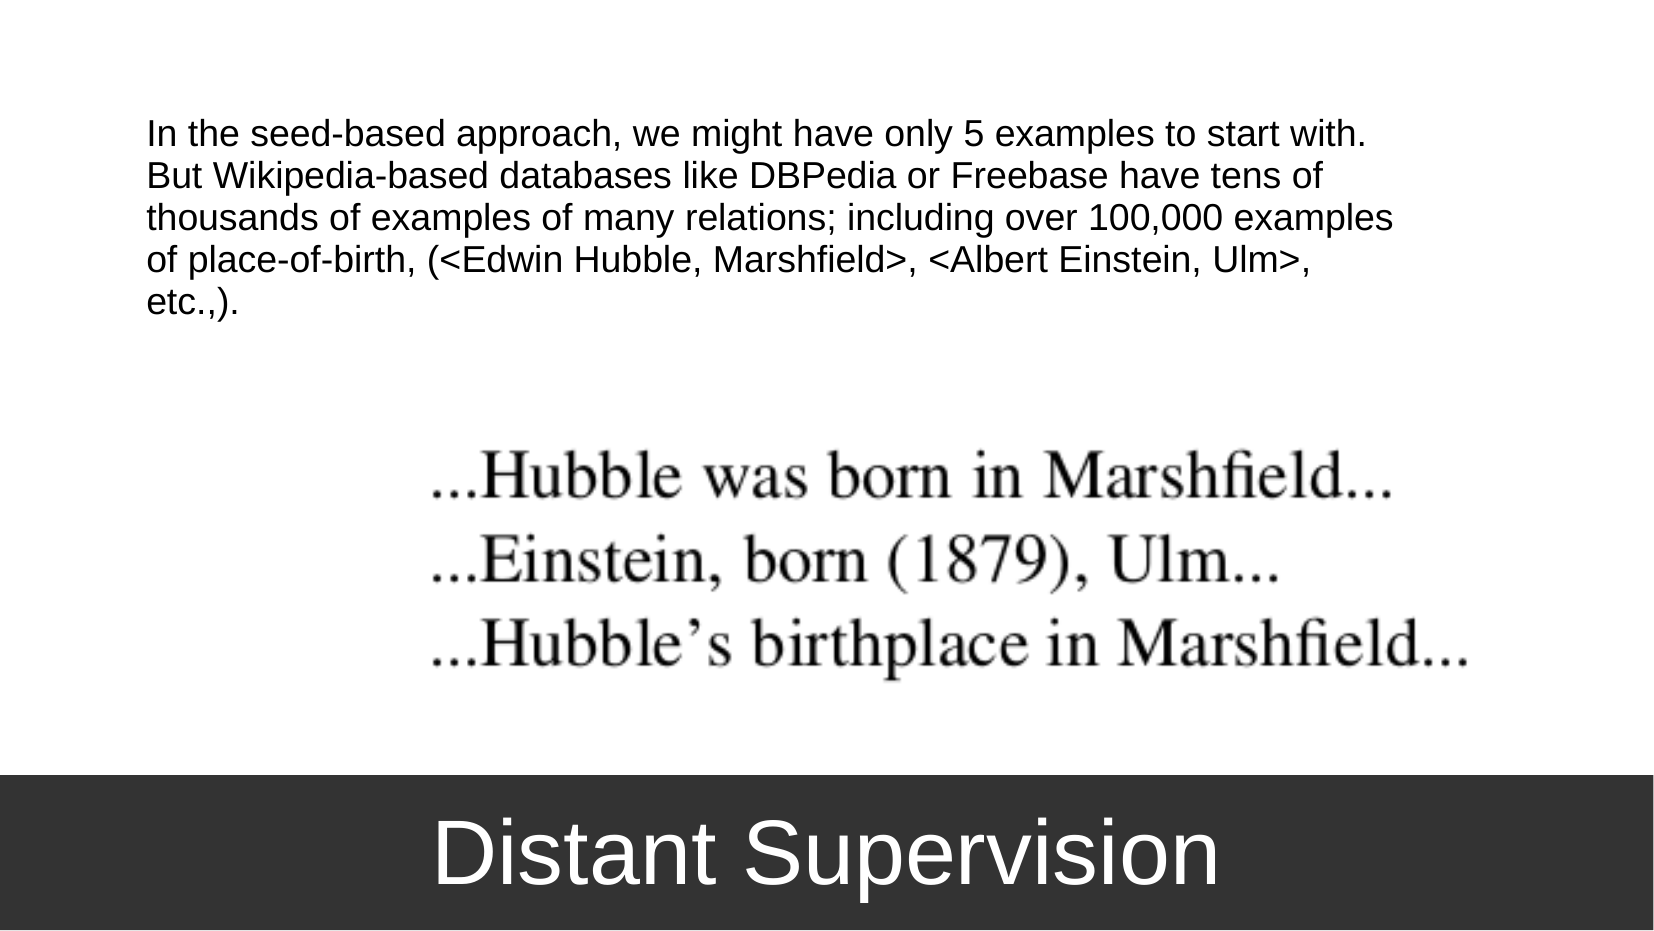

In the seed-based approach, we might have only 5 examples to start with. But Wikipedia-based databases like DBPedia or Freebase have tens of thousands of examples of many relations; including over 100,000 examples of place-of-birth, (<Edwin Hubble, Marshfield>, <Albert Einstein, Ulm>, etc.,).
# Distant Supervision